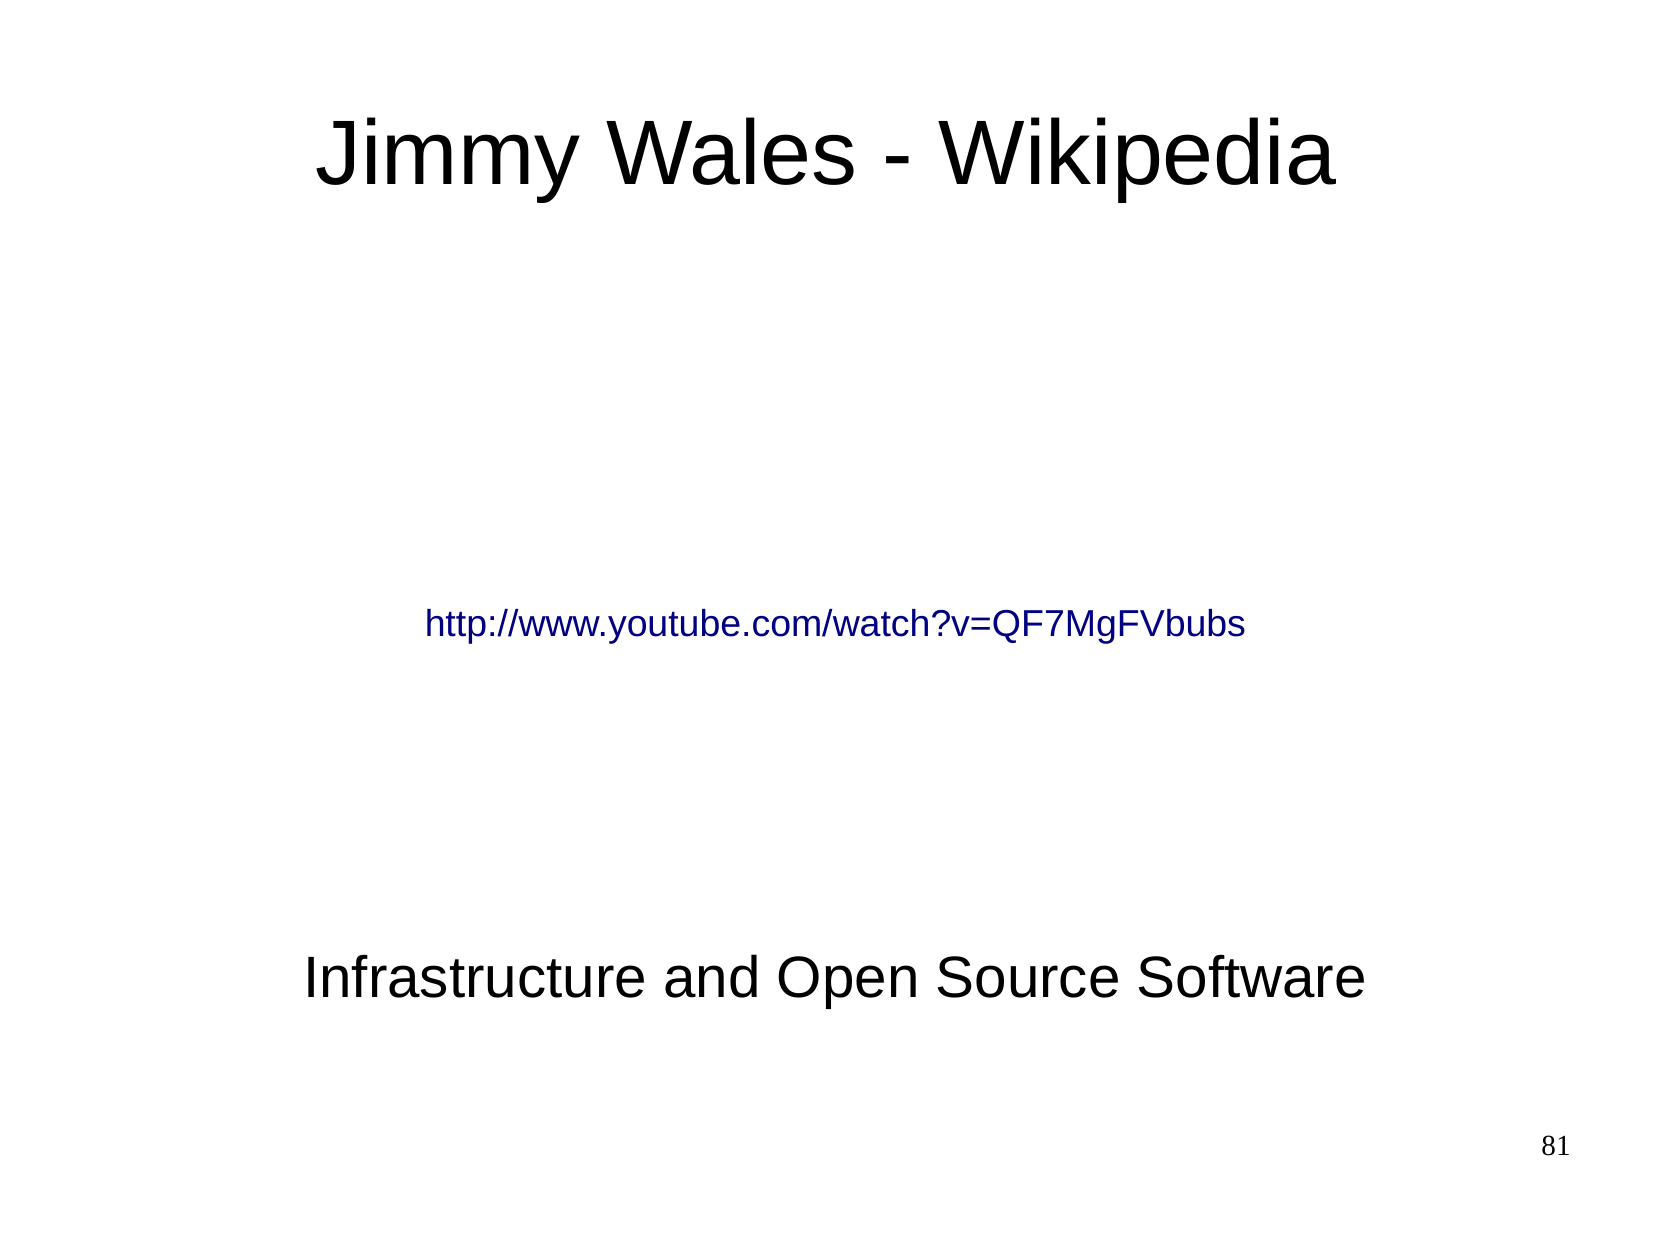

# Jimmy Wales - Wikipedia
http://www.youtube.com/watch?v=QF7MgFVbubs
Infrastructure and Open Source Software
81